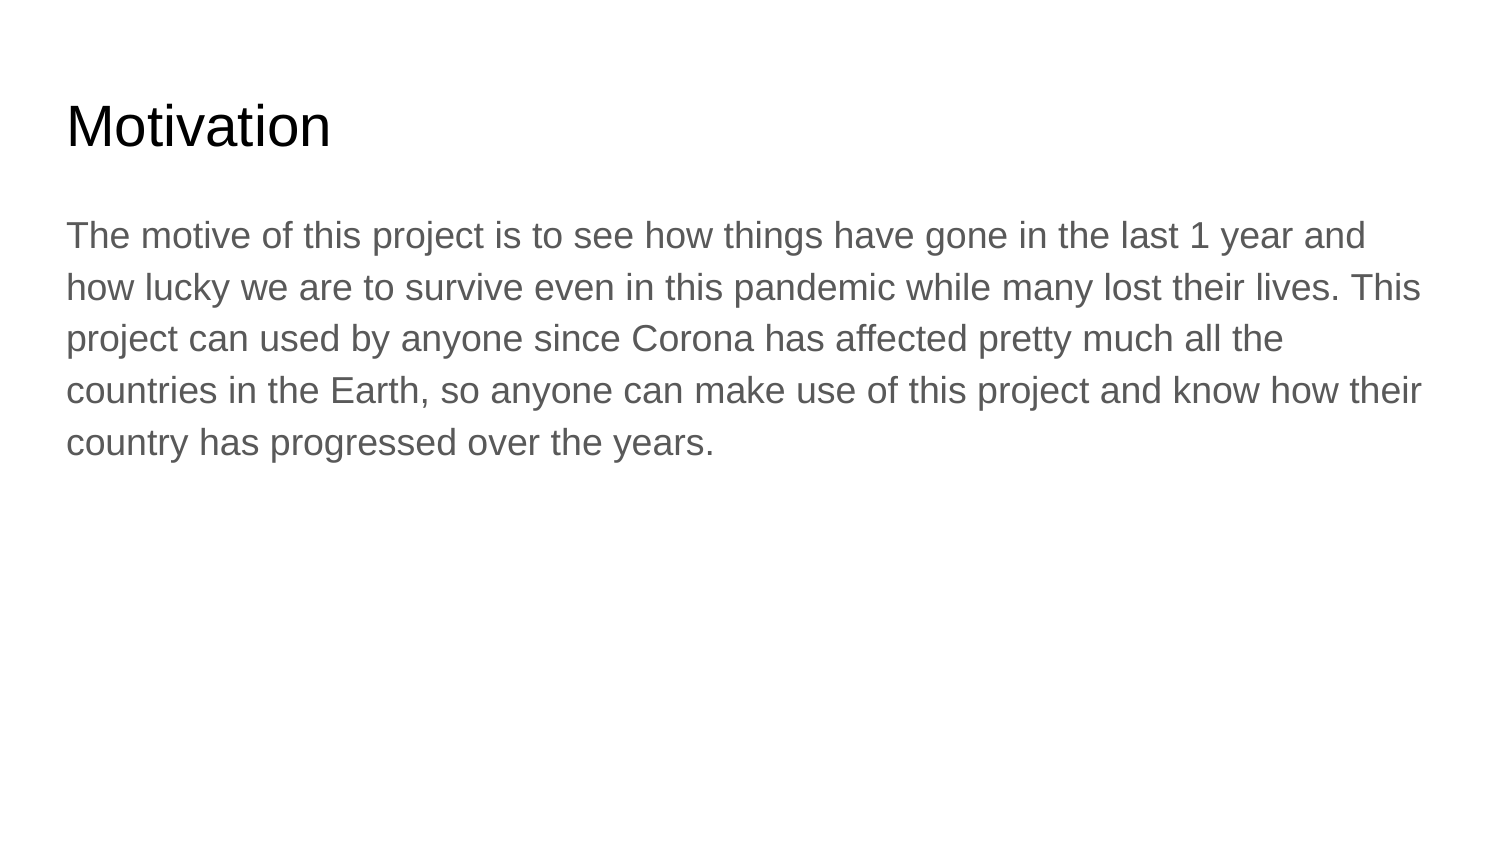

# Motivation
The motive of this project is to see how things have gone in the last 1 year and how lucky we are to survive even in this pandemic while many lost their lives. This project can used by anyone since Corona has affected pretty much all the countries in the Earth, so anyone can make use of this project and know how their country has progressed over the years.